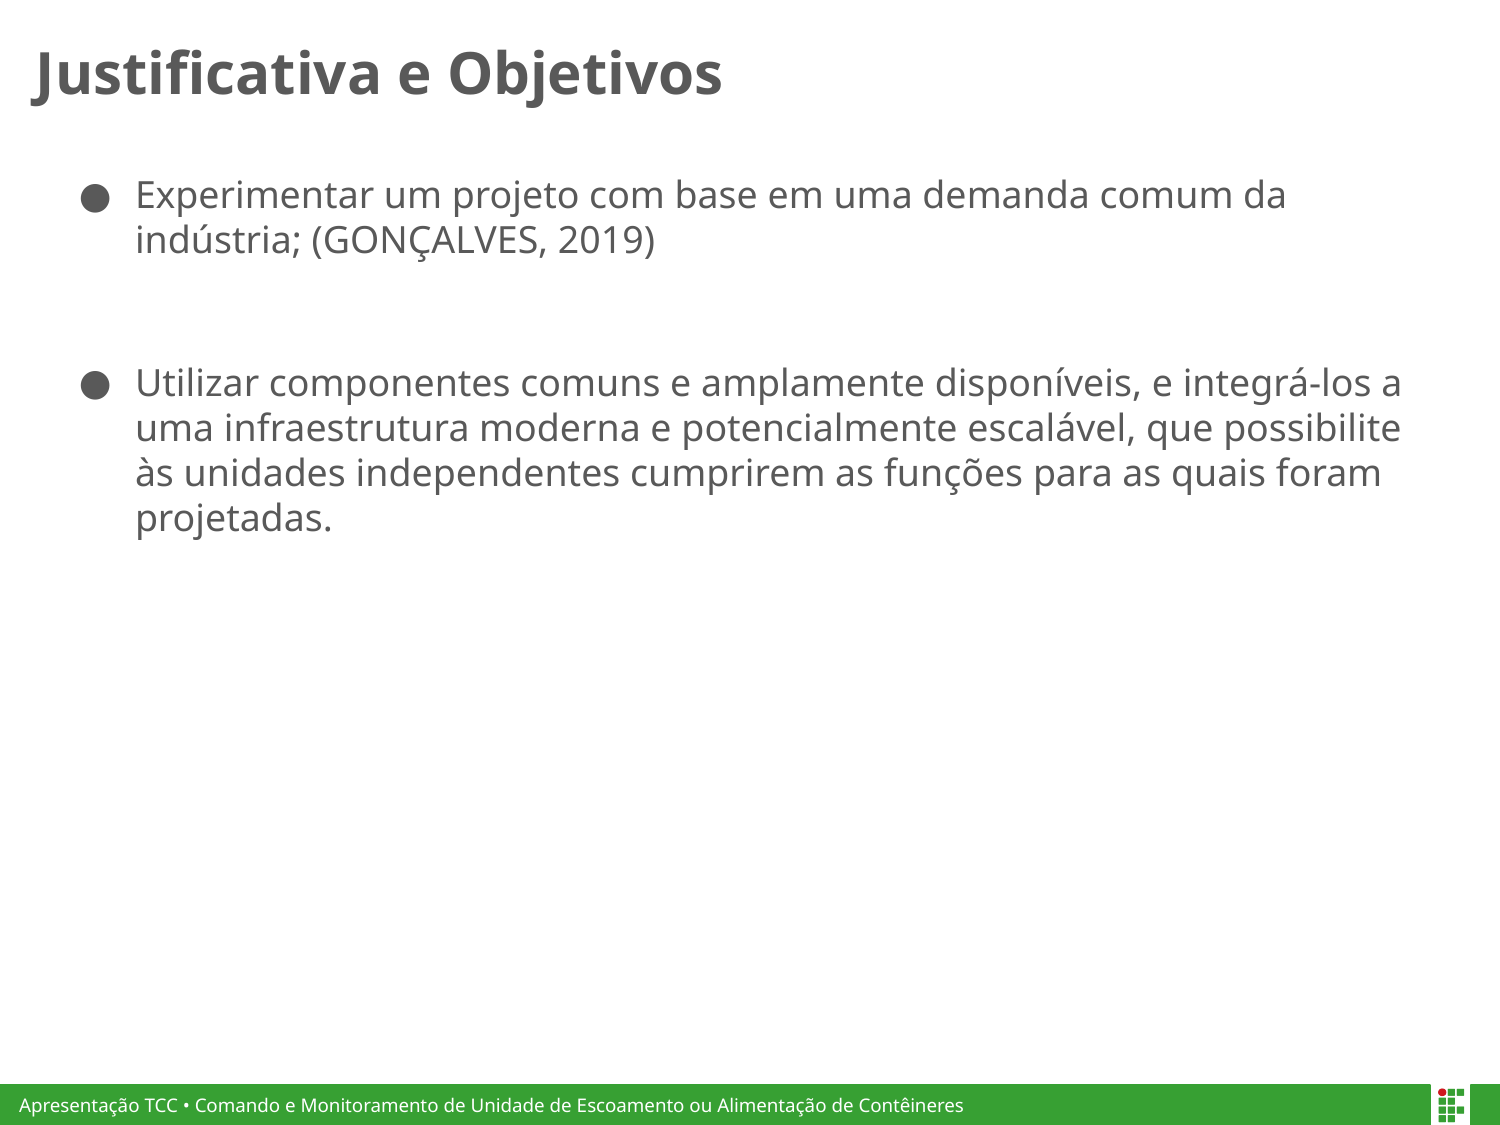

Justificativa e Objetivos
Experimentar um projeto com base em uma demanda comum da indústria; (GONÇALVES, 2019)
Utilizar componentes comuns e amplamente disponíveis, e integrá-los a uma infraestrutura moderna e potencialmente escalável, que possibilite às unidades independentes cumprirem as funções para as quais foram projetadas.
Apresentação TCC • Comando e Monitoramento de Unidade de Escoamento ou Alimentação de Contêineres